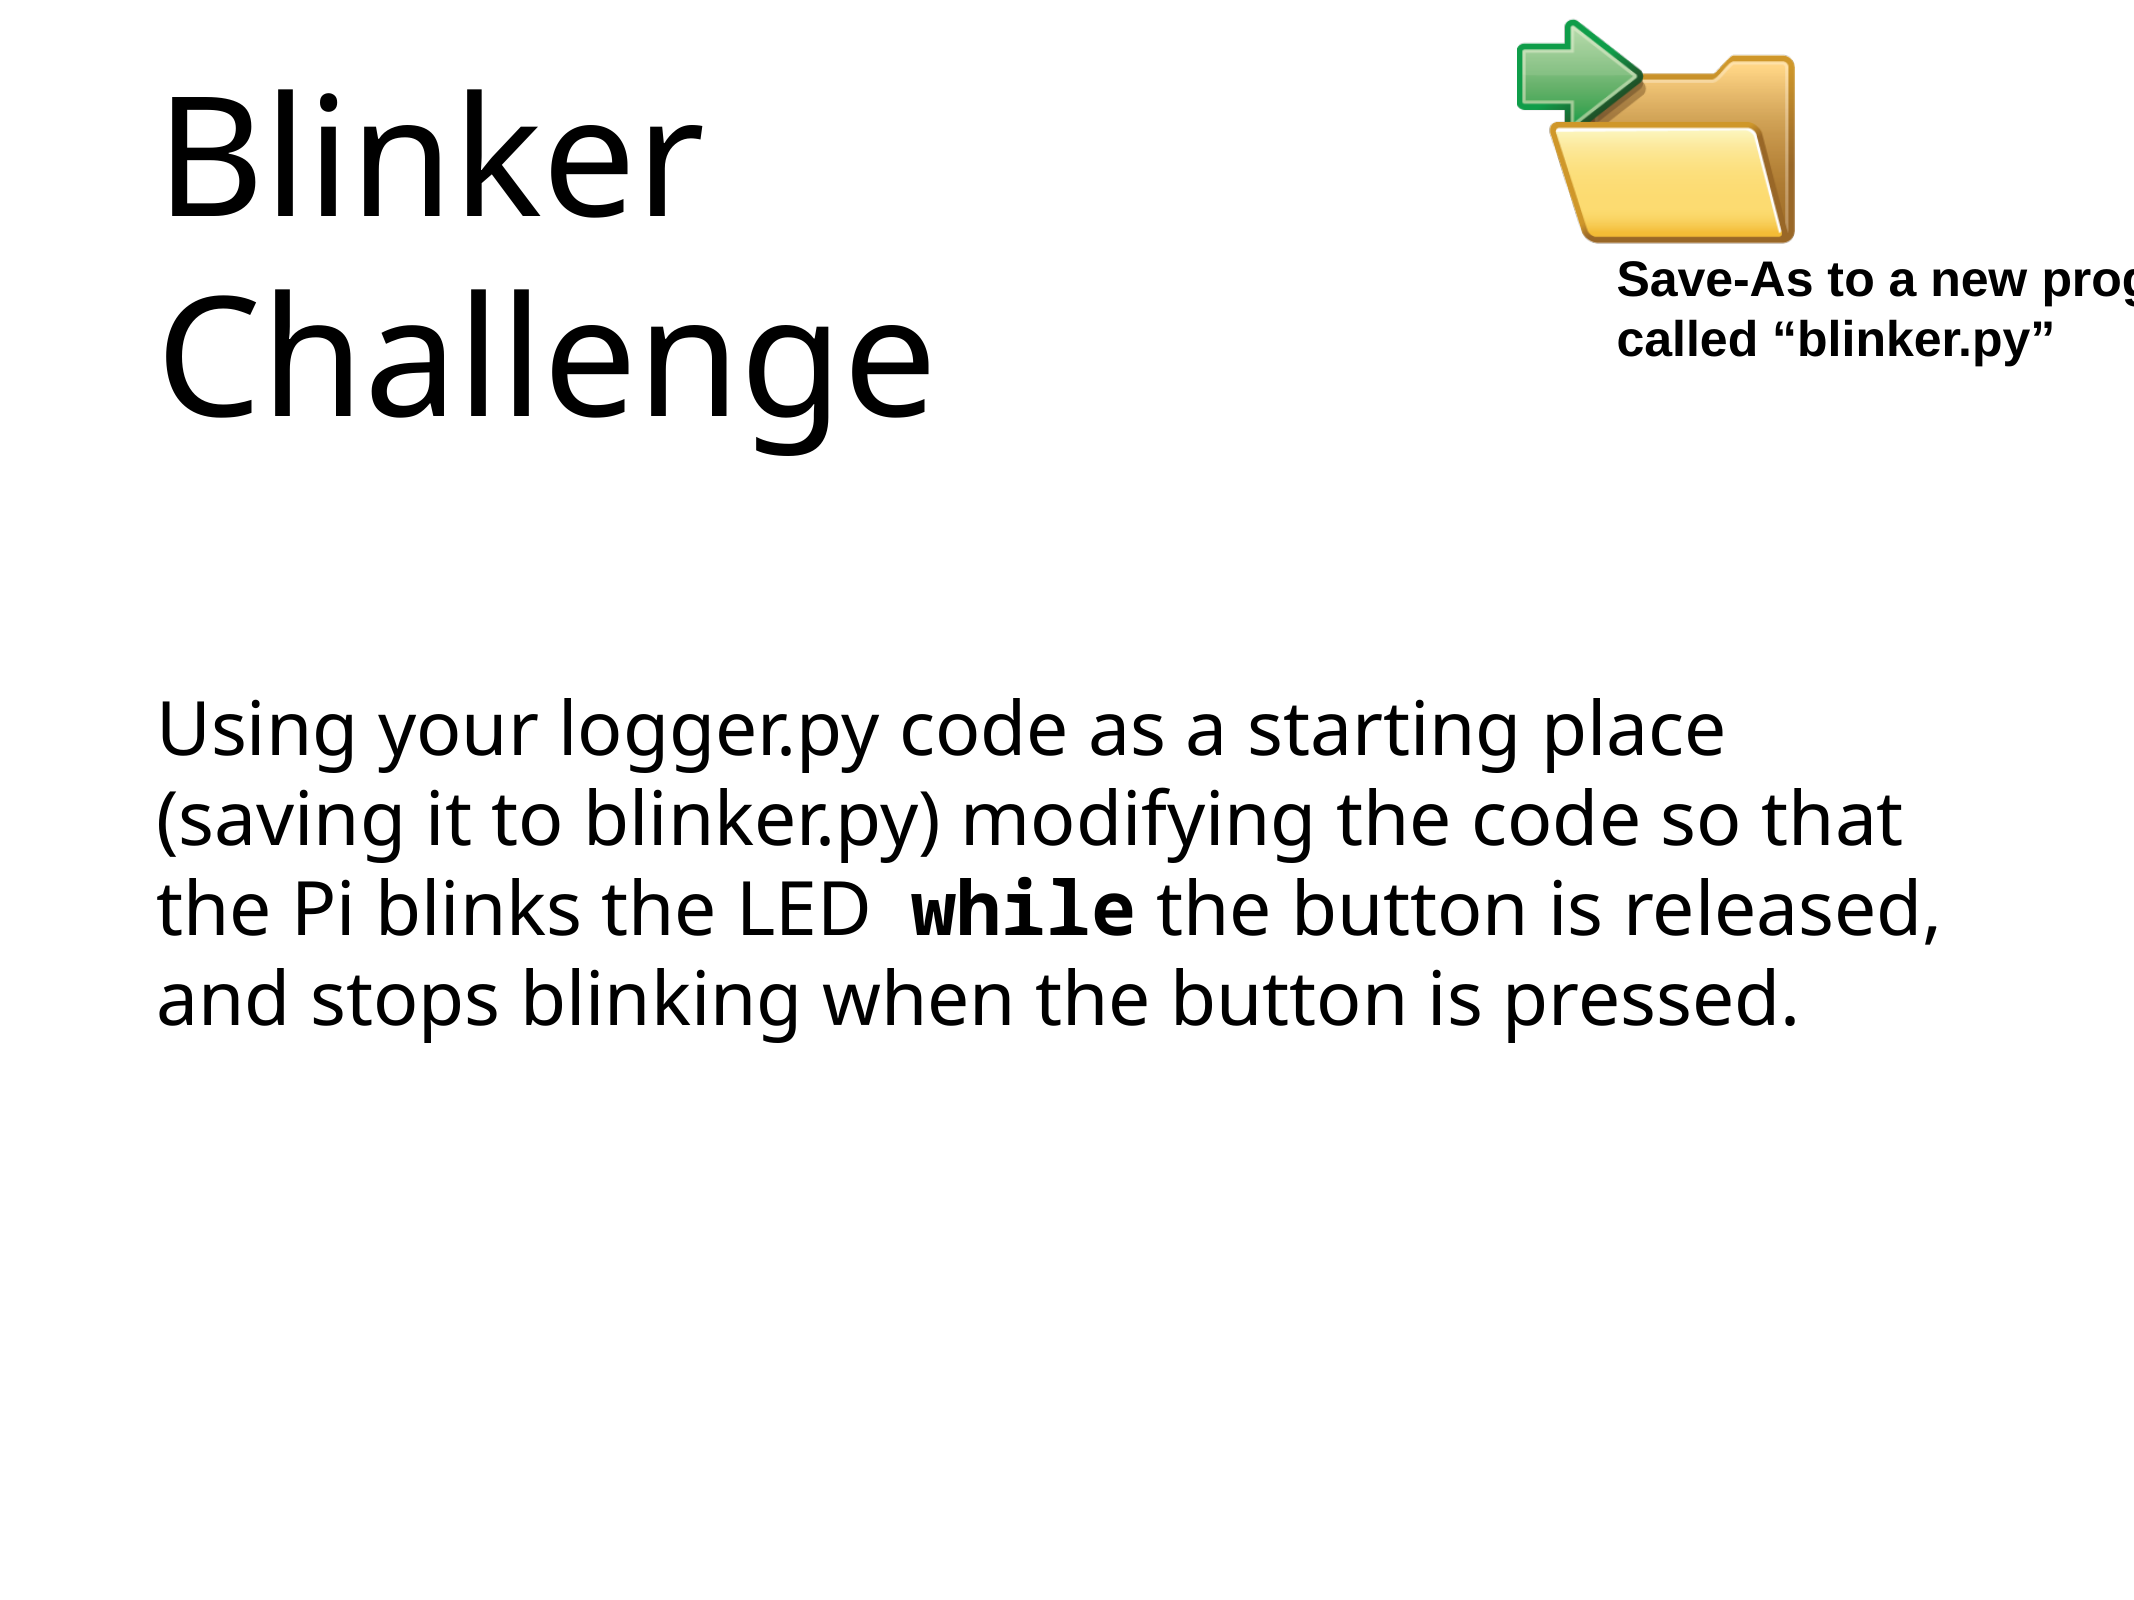

Save-As to a new program
called “blinker.py”
# Blinker Challenge
Using your logger.py code as a starting place (saving it to blinker.py) modifying the code so that the Pi blinks the LED while the button is released, and stops blinking when the button is pressed.